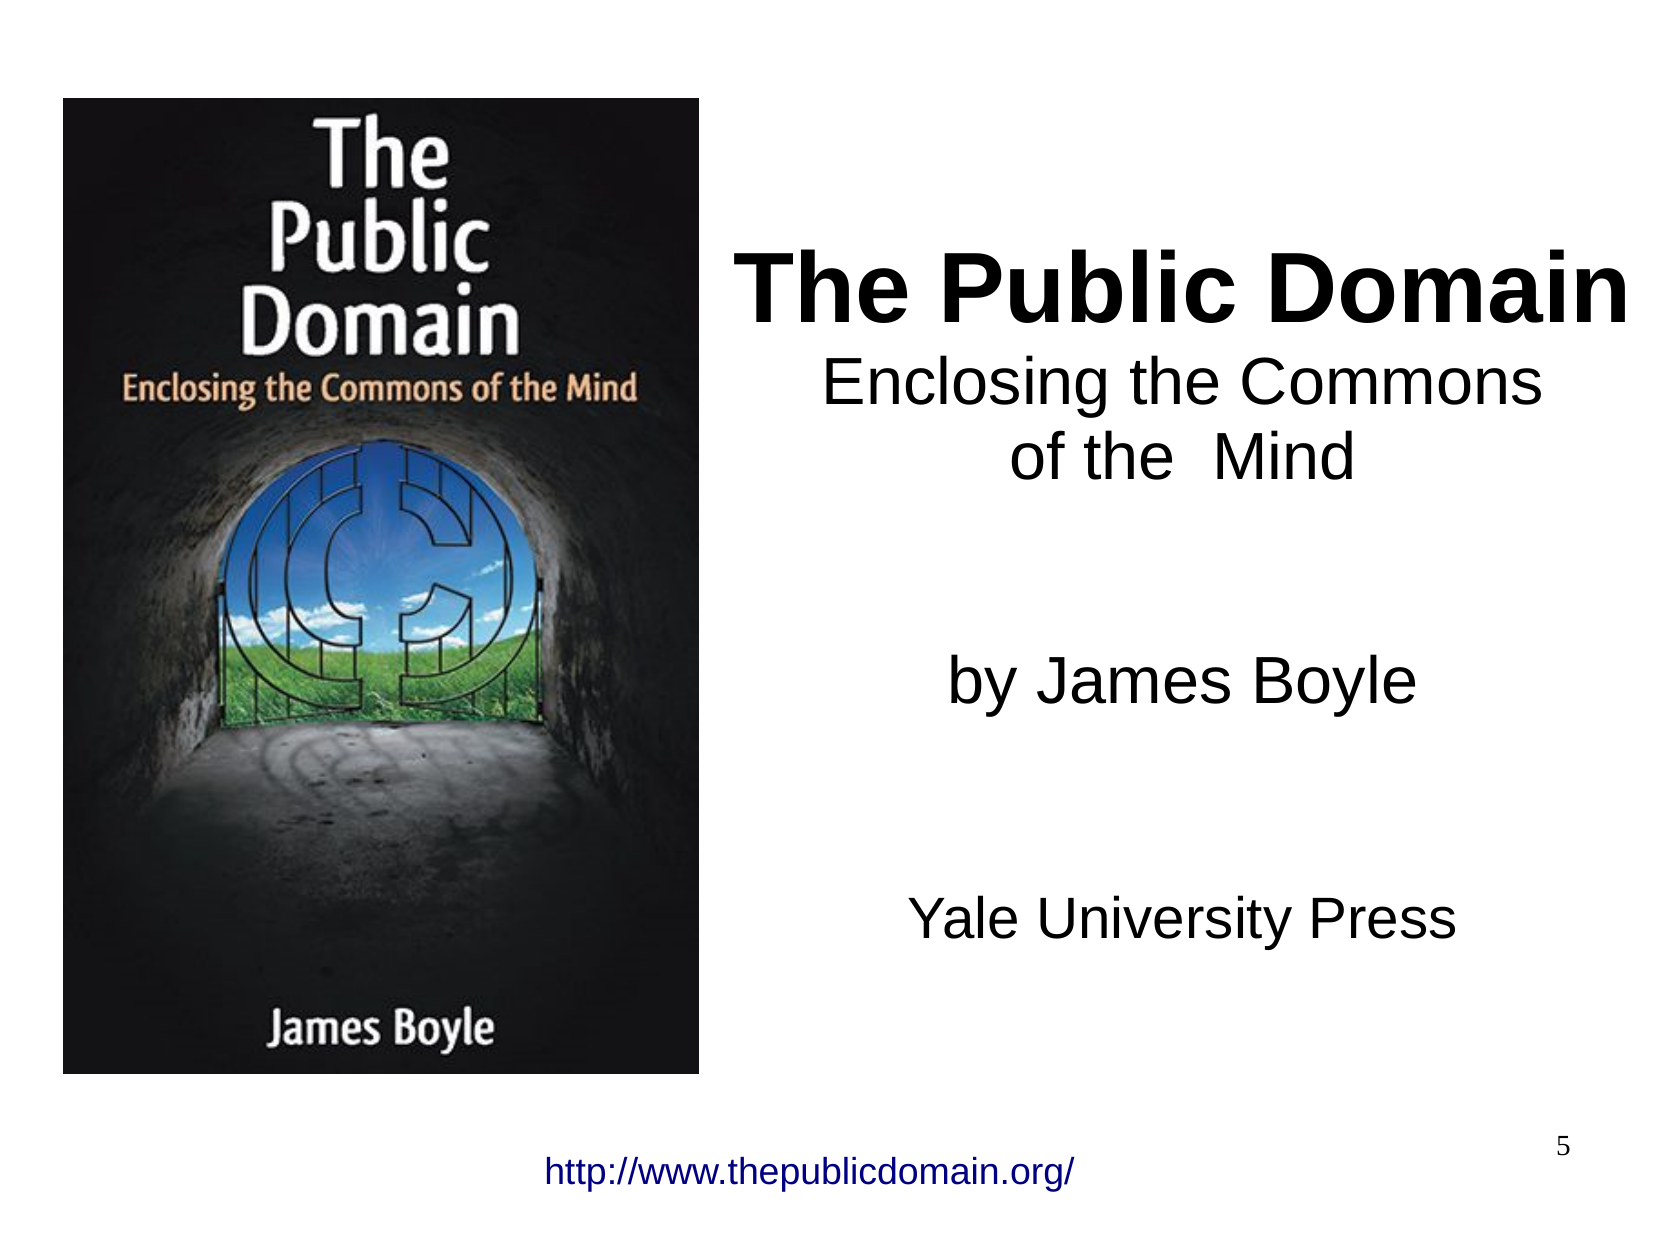

The Public Domain
Enclosing the Commons
of the Mind
by James Boyle
Yale University Press
5
http://www.thepublicdomain.org/